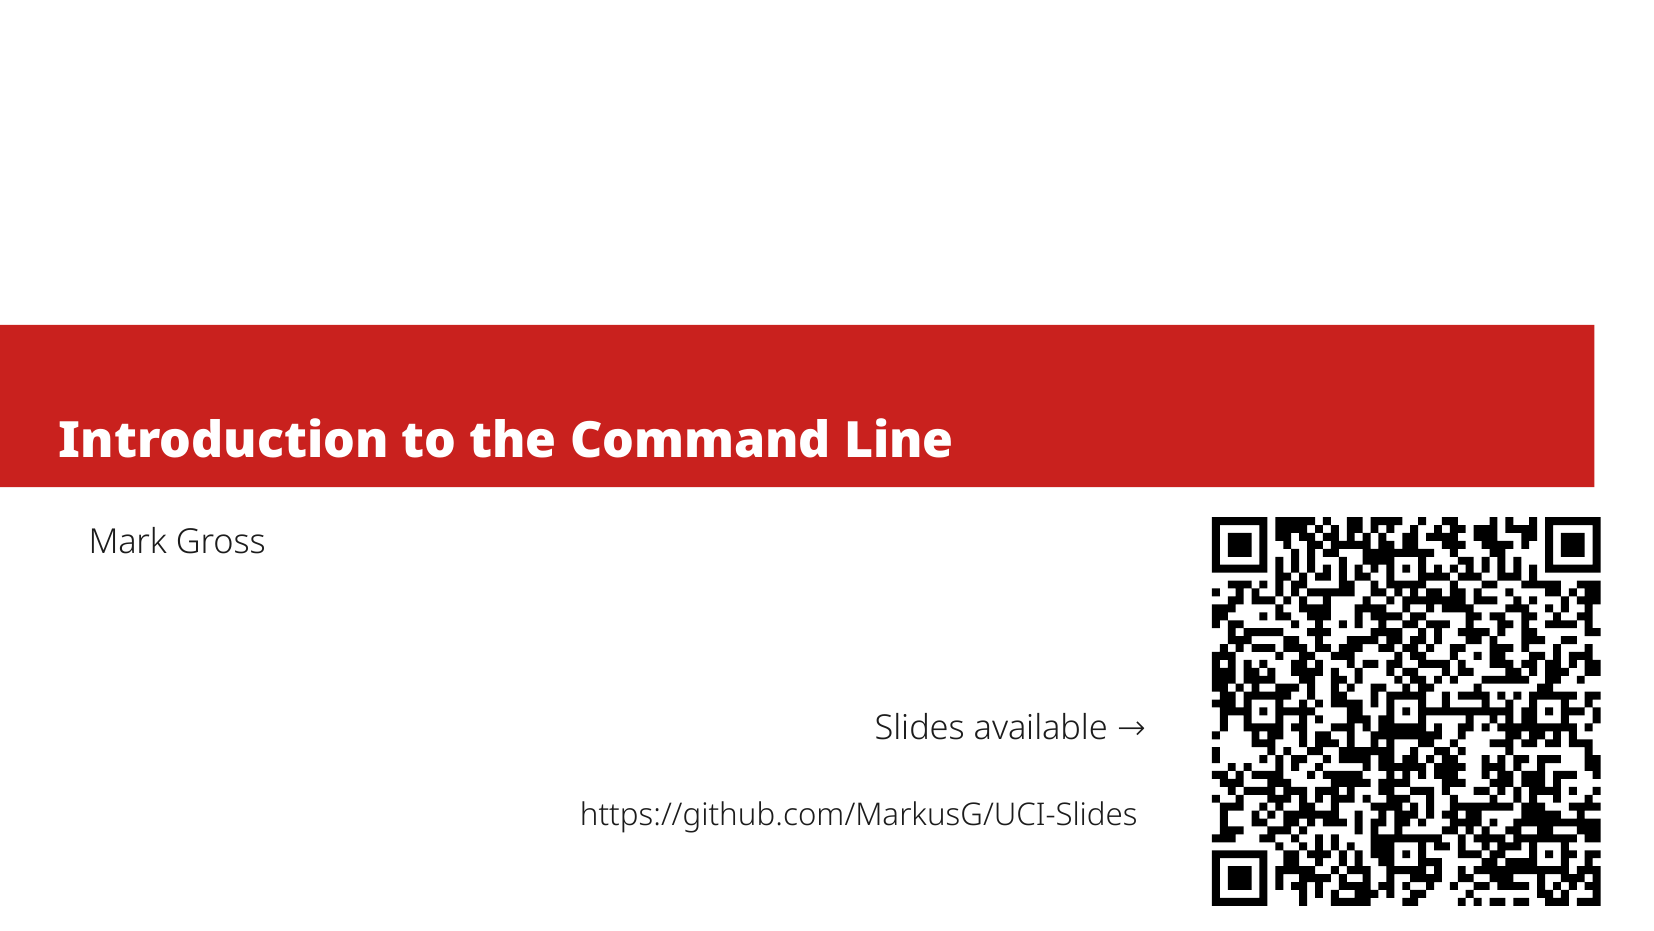

# Introduction to the Command Line
Mark Gross
										 Slides available →
						 https://github.com/MarkusG/UCI-Slides